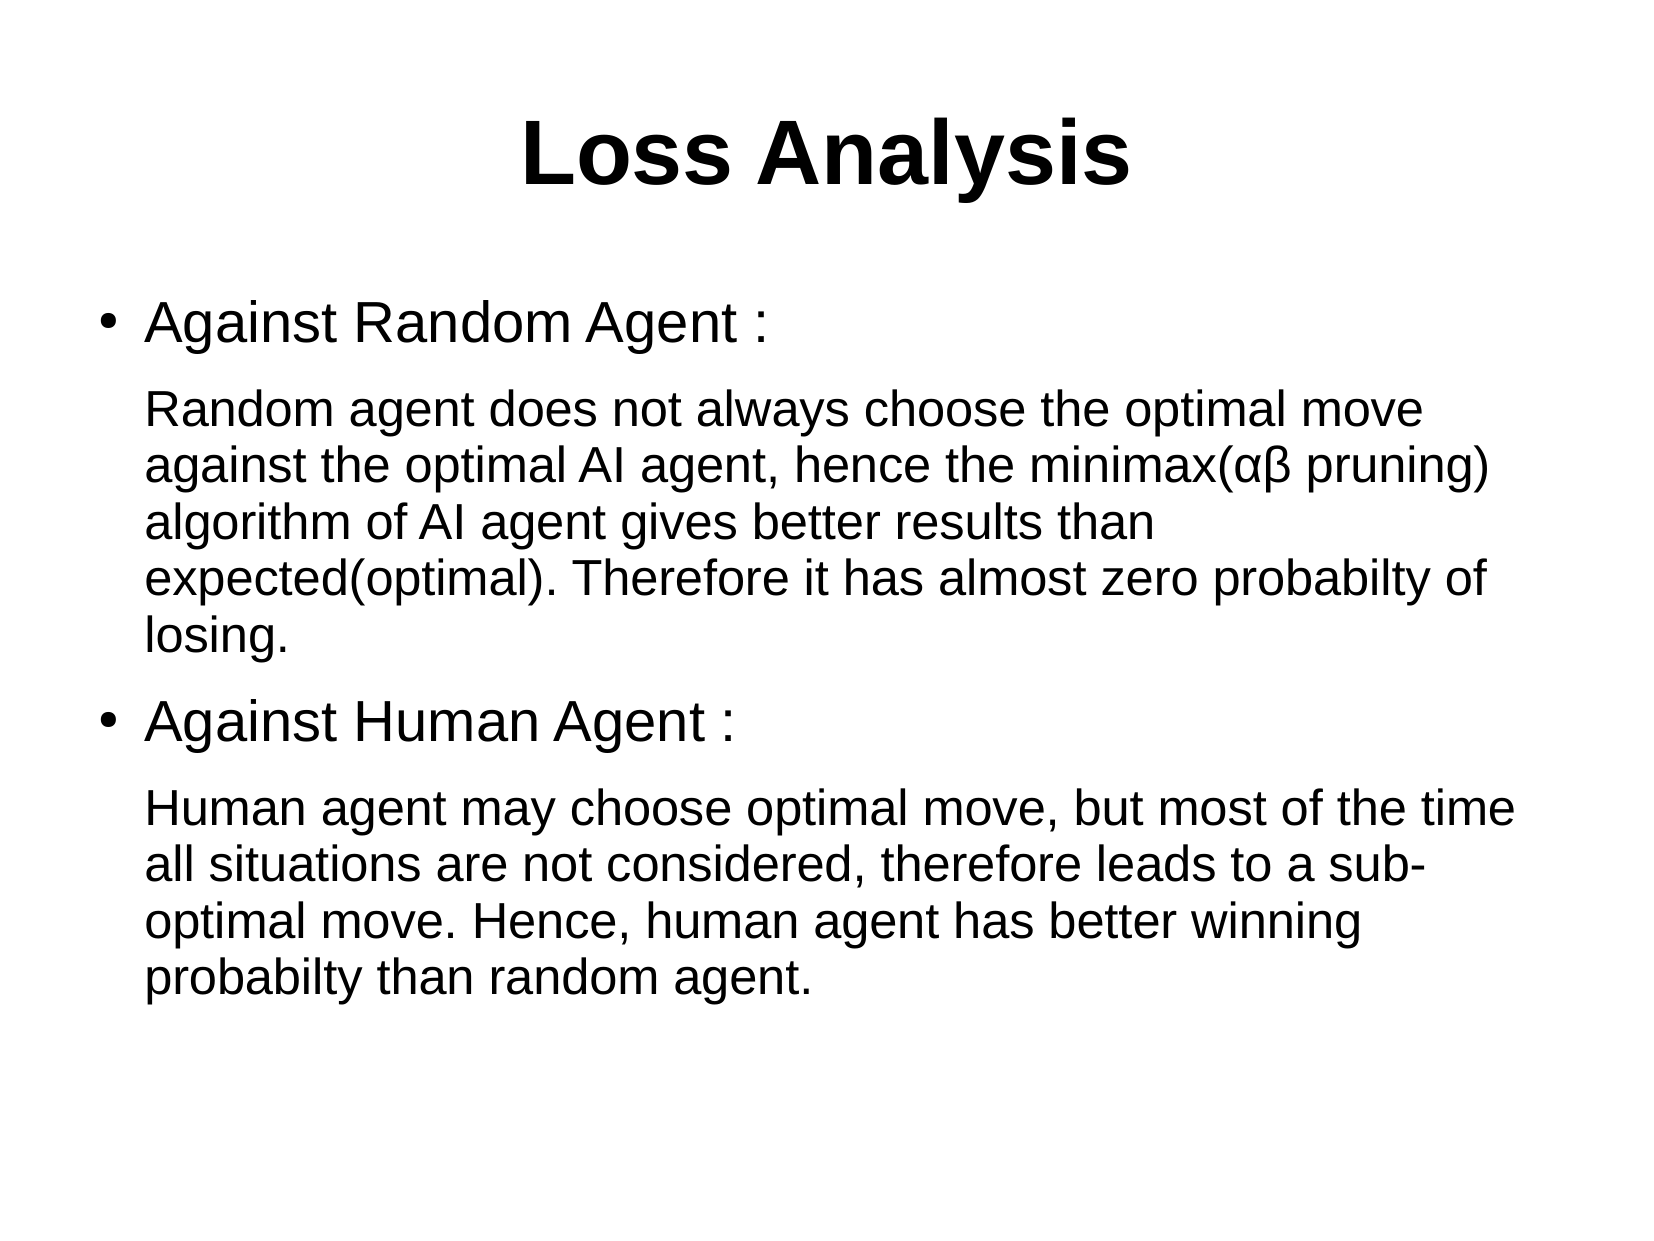

# Loss Analysis
Against Random Agent :
Random agent does not always choose the optimal move against the optimal AI agent, hence the minimax(αβ pruning) algorithm of AI agent gives better results than expected(optimal). Therefore it has almost zero probabilty of losing.
Against Human Agent :
Human agent may choose optimal move, but most of the time all situations are not considered, therefore leads to a sub-optimal move. Hence, human agent has better winning probabilty than random agent.